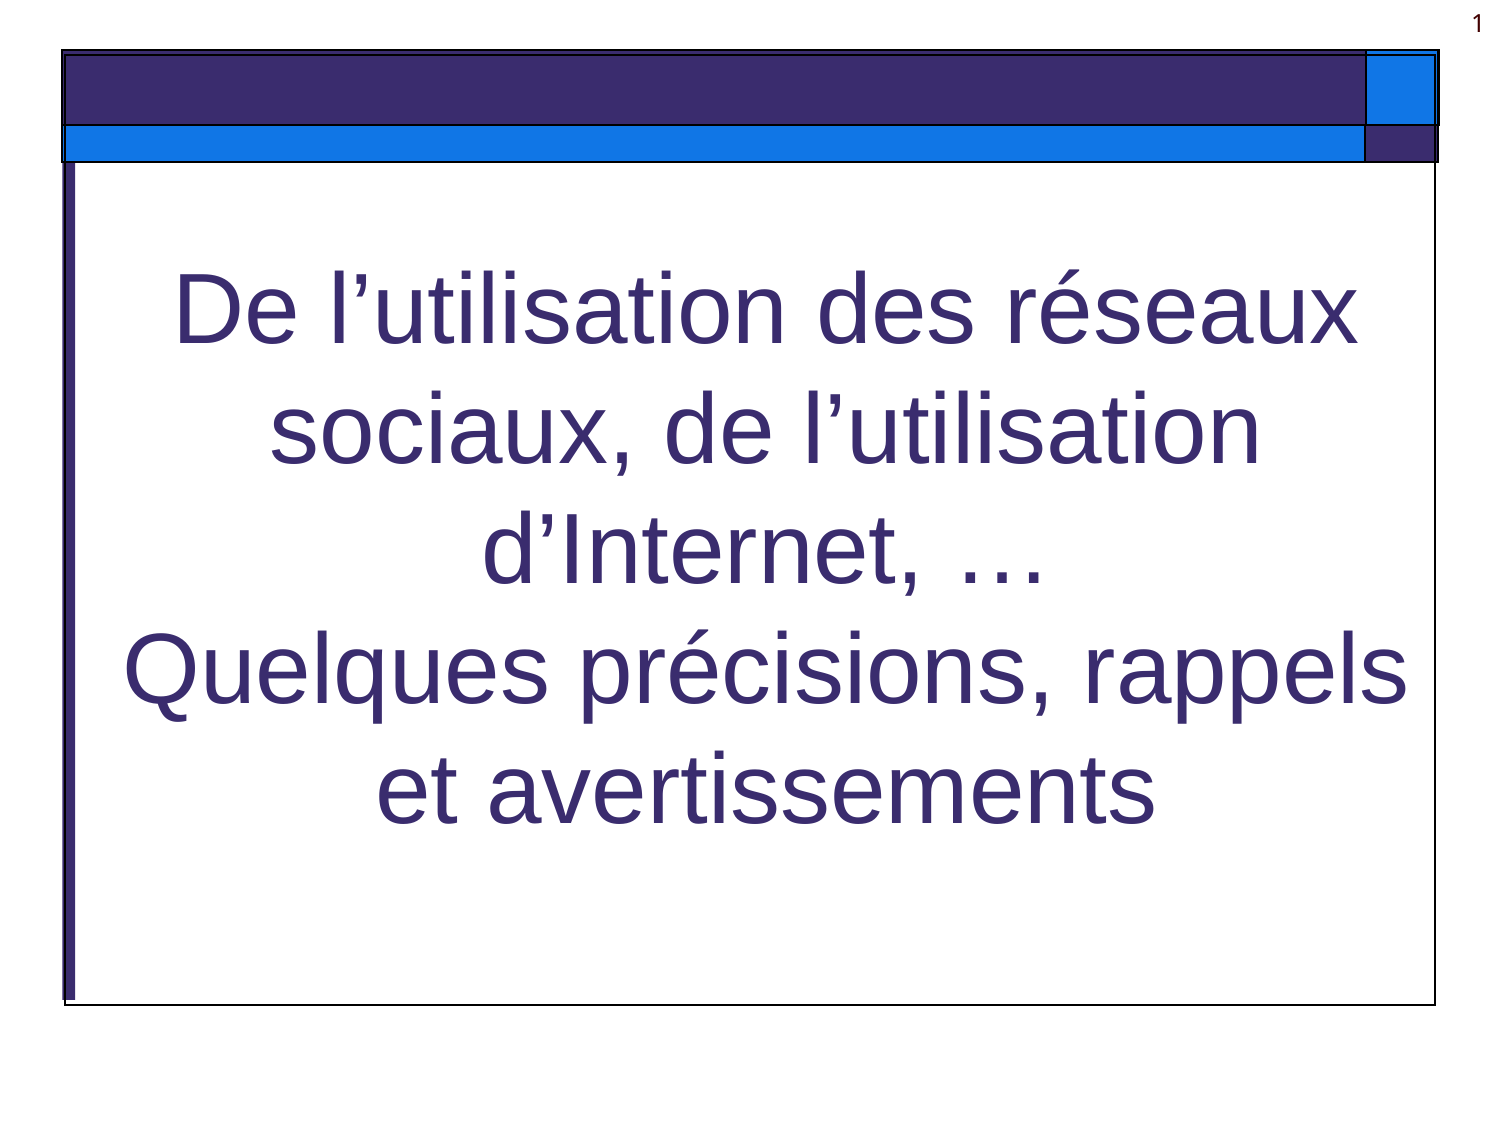

De l’utilisation des réseaux sociaux, de l’utilisation d’Internet, …
Quelques précisions, rappels et avertissements